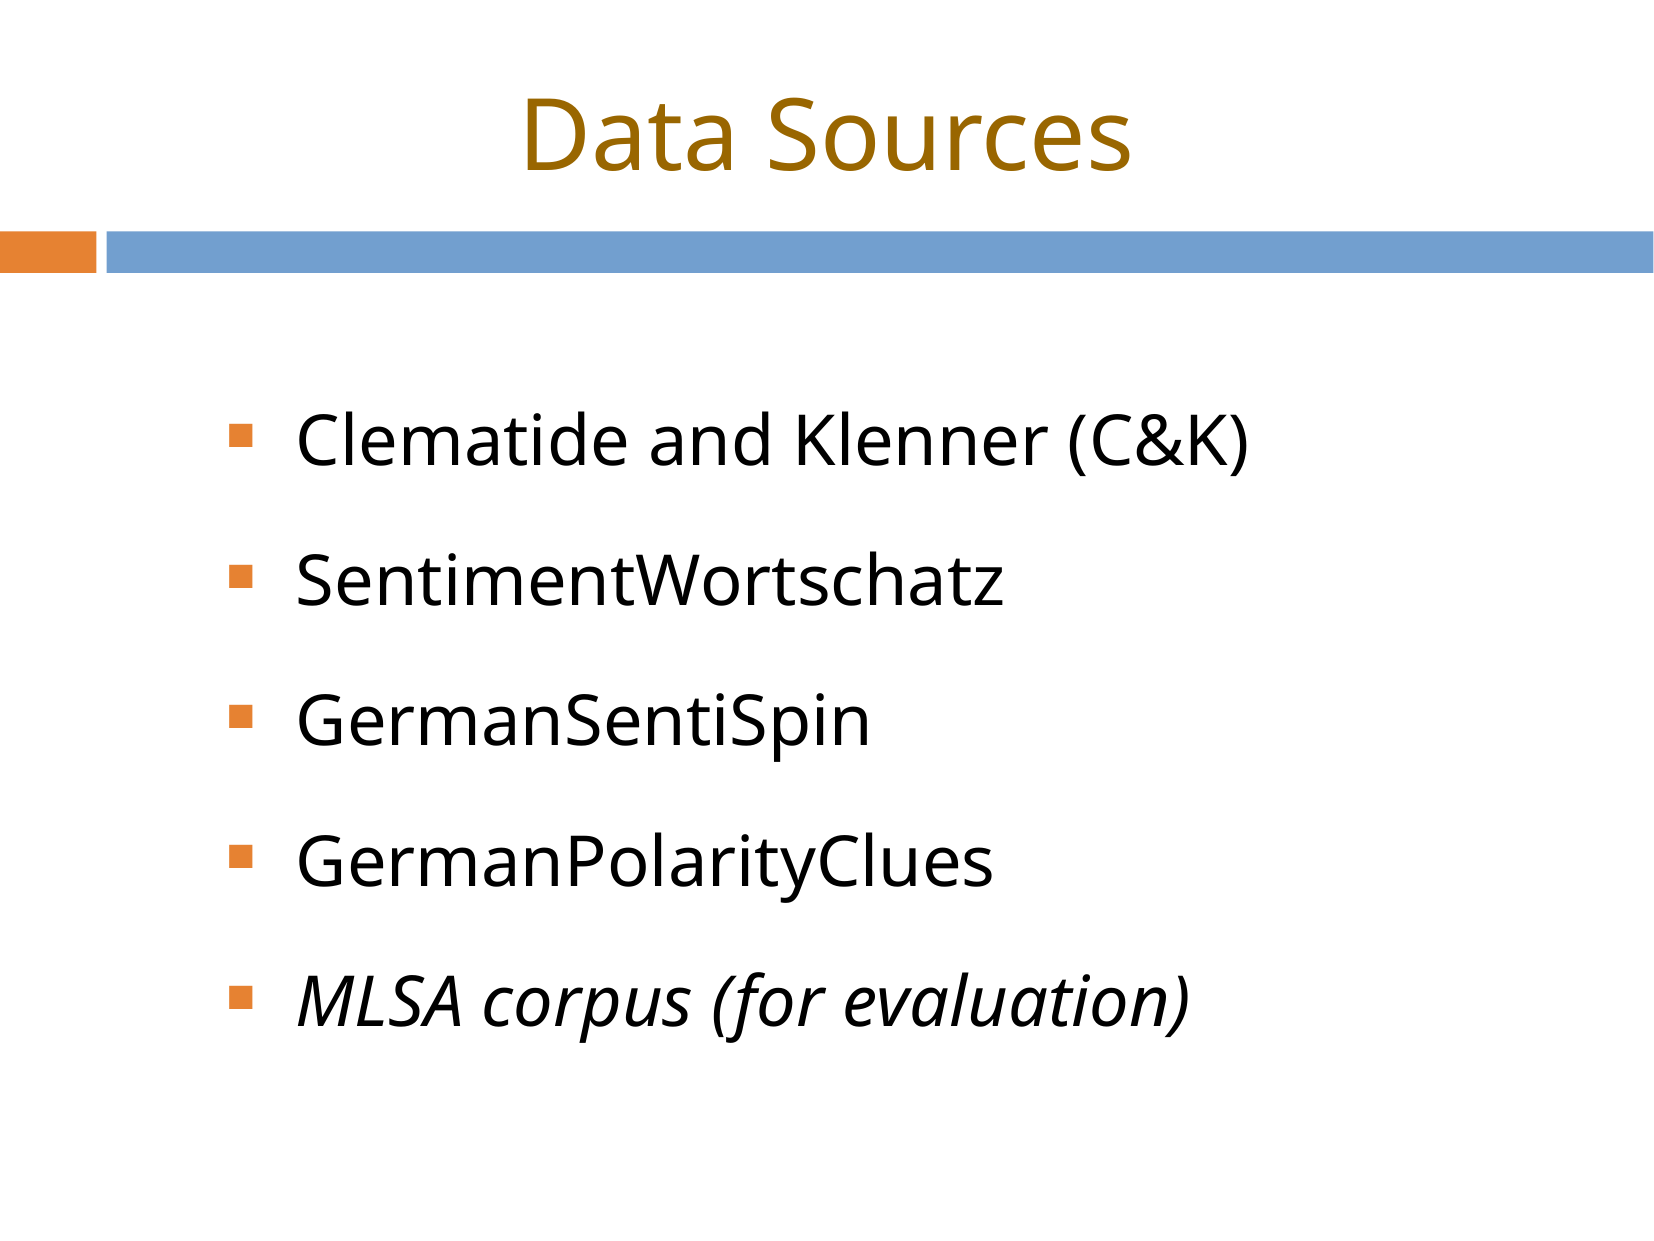

# Data Sources
Clematide and Klenner (C&K)
SentimentWortschatz
GermanSentiSpin
GermanPolarityClues
MLSA corpus (for evaluation)